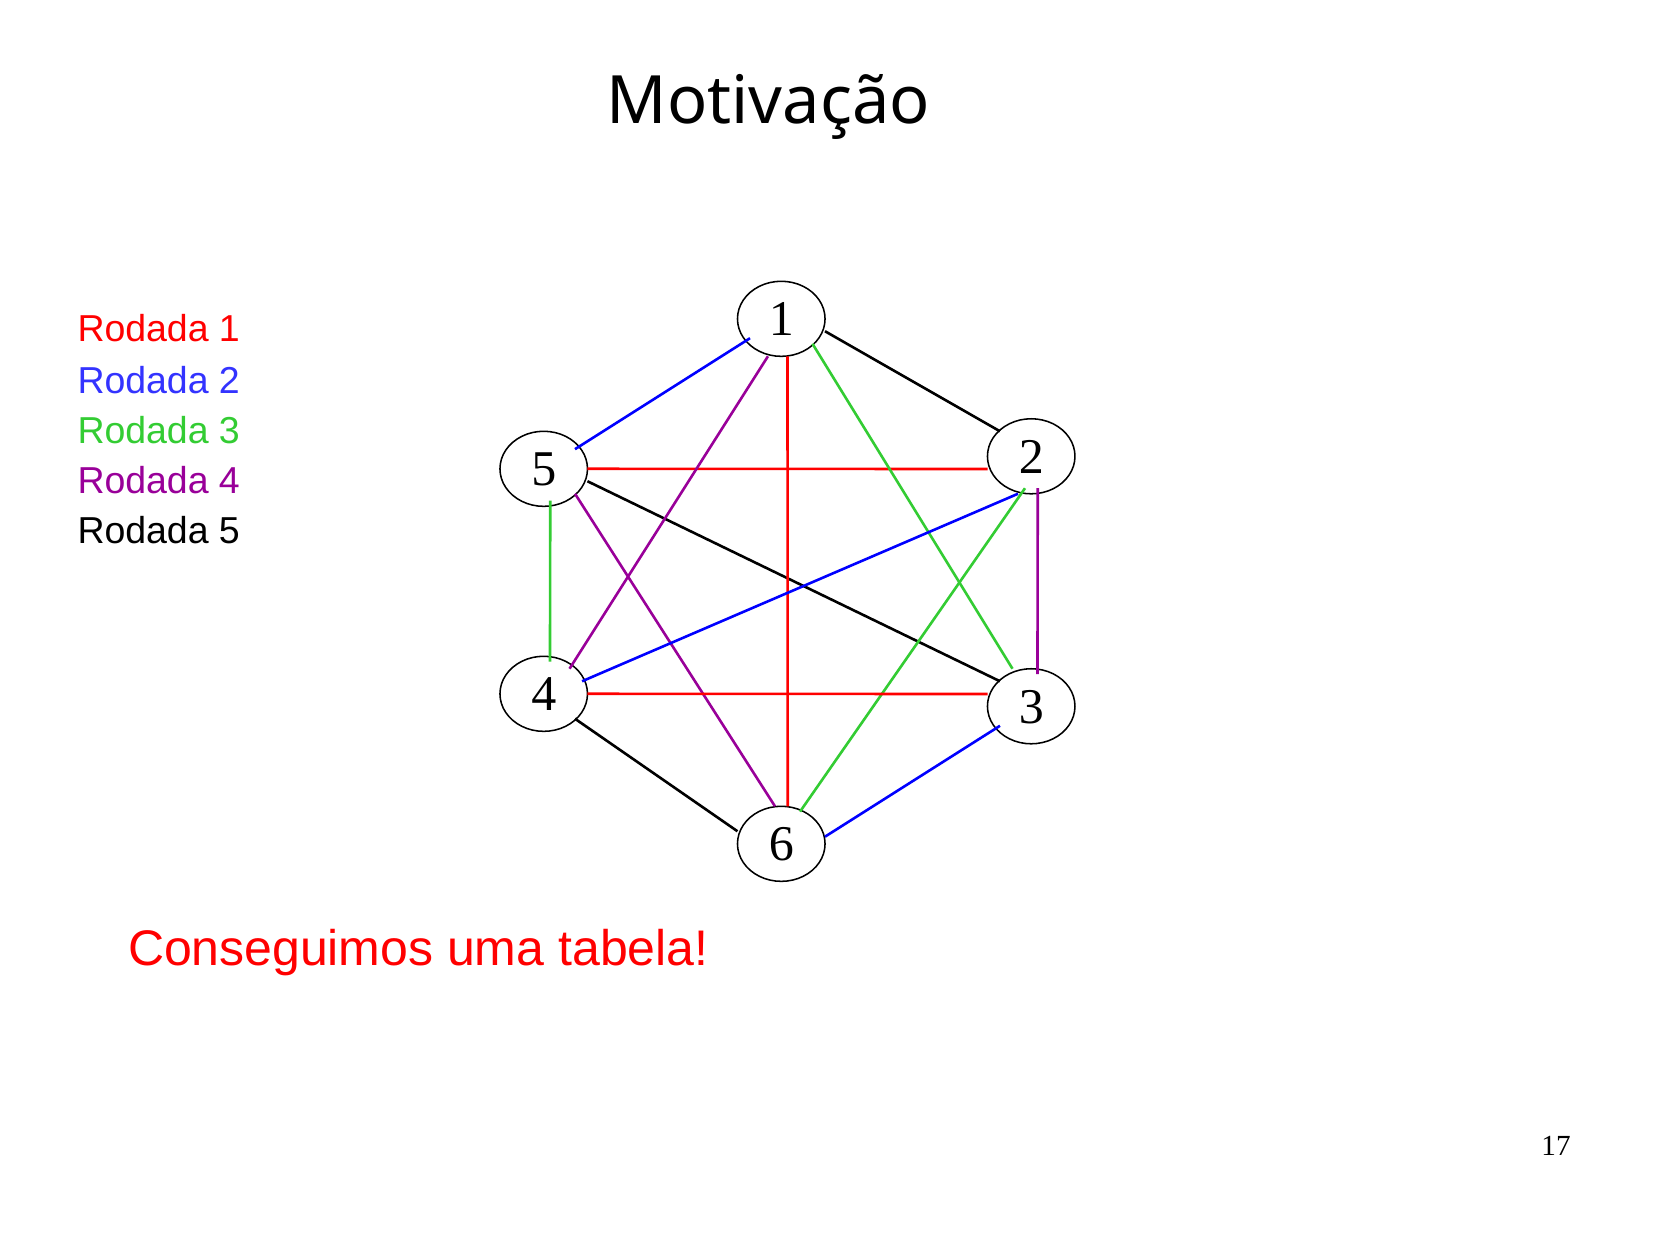

Motivação
1
Rodada 1
Rodada 2
Rodada 3
2
5
Rodada 4
Rodada 5
4
3
6
Conseguimos uma tabela!
17